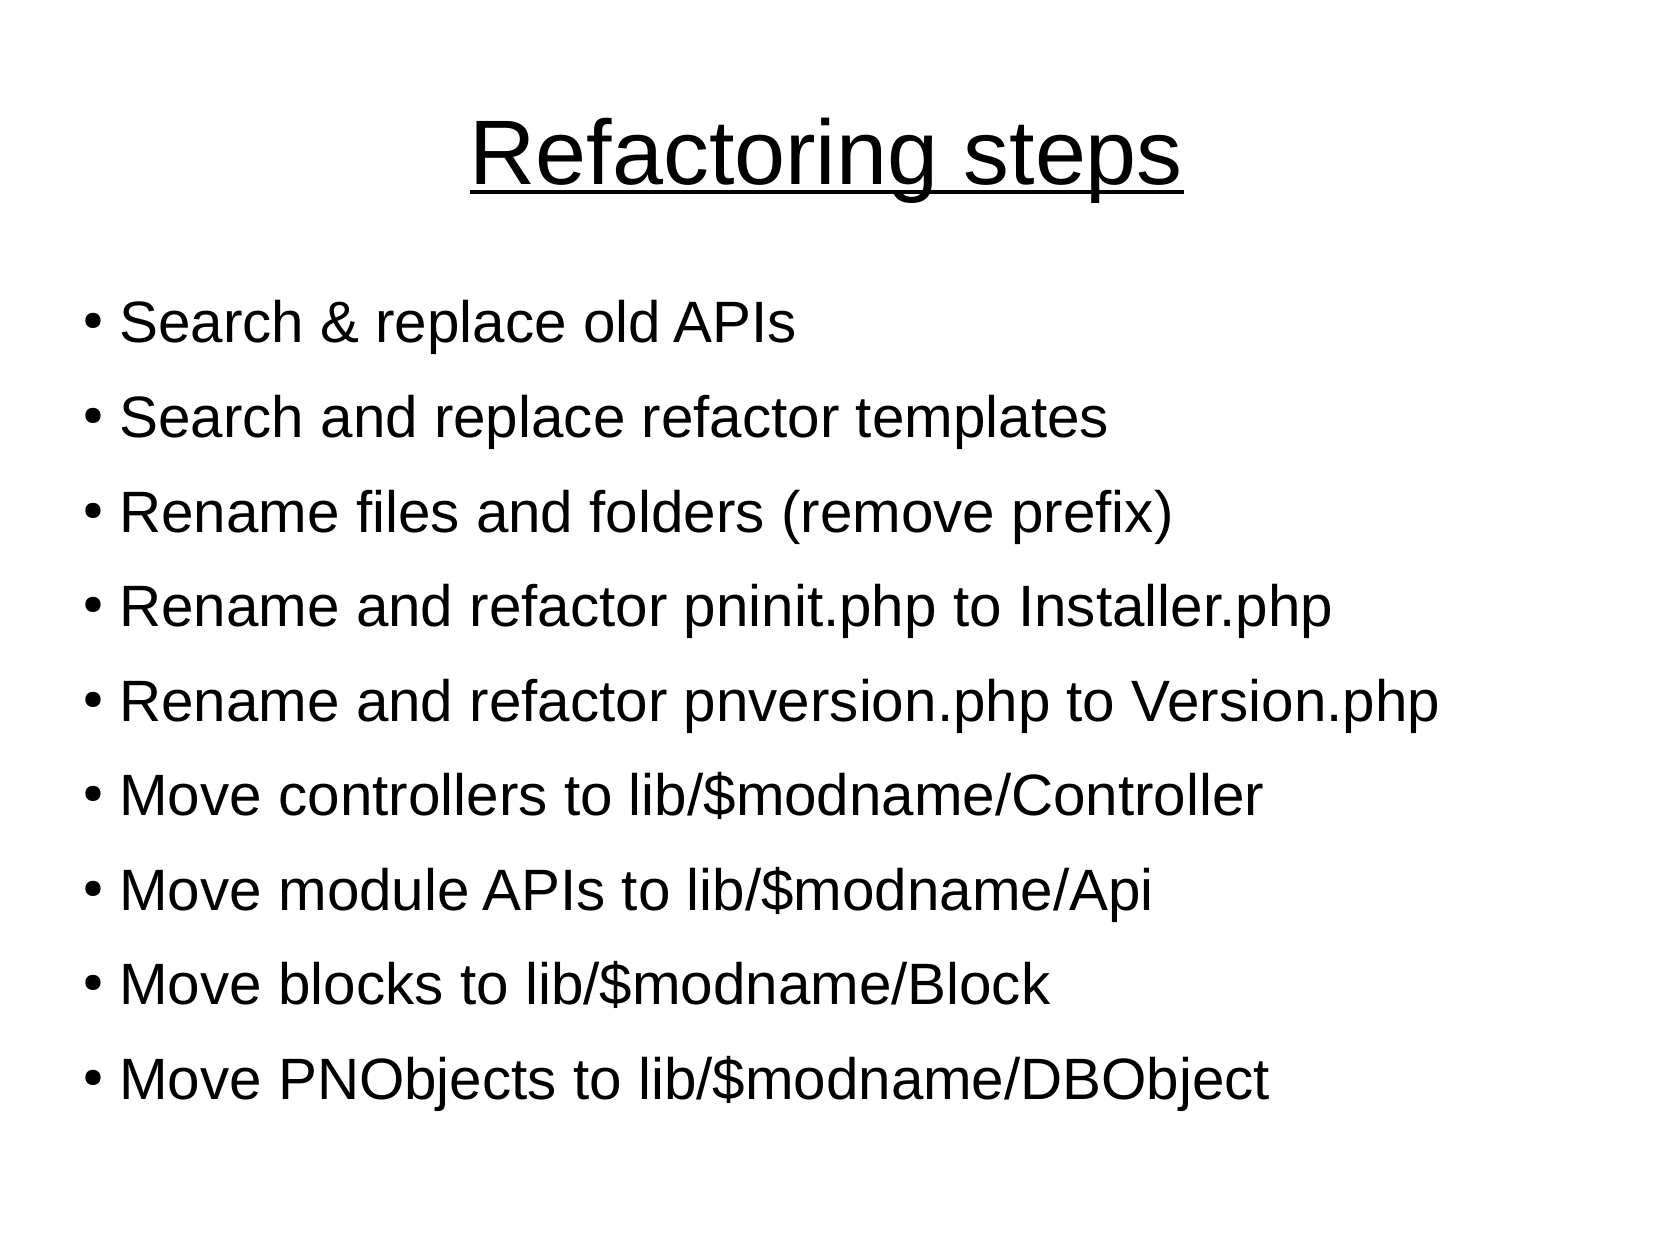

# Refactoring steps
 Search & replace old APIs
 Search and replace refactor templates
 Rename files and folders (remove prefix)
 Rename and refactor pninit.php to Installer.php
 Rename and refactor pnversion.php to Version.php
 Move controllers to lib/$modname/Controller
 Move module APIs to lib/$modname/Api
 Move blocks to lib/$modname/Block
 Move PNObjects to lib/$modname/DBObject